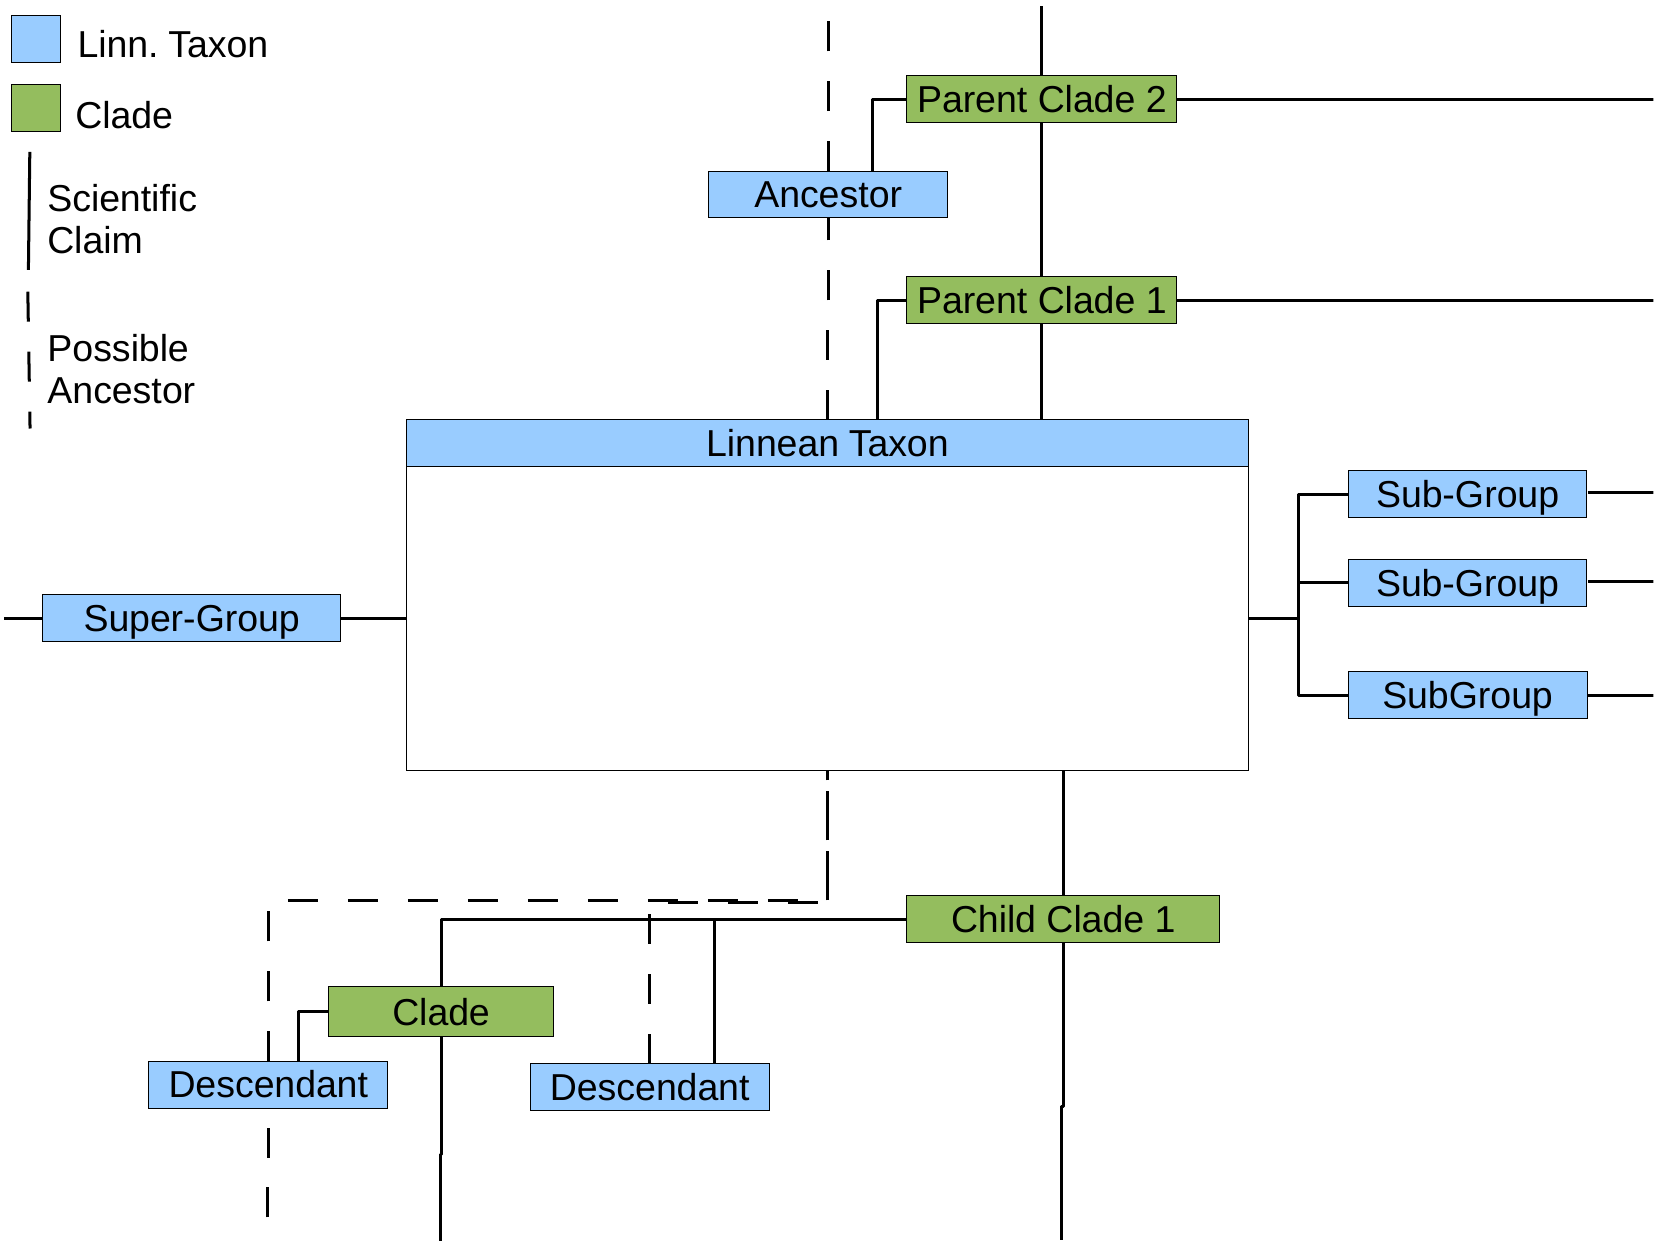

Linn. Taxon
Parent Clade 2
Clade
Scientific Claim
Ancestor
Parent Clade 1
Possible Ancestor
Linnean Taxon
Sub-Group
Sub-Group
Super-Group
SubGroup
Child Clade 1
Clade
Descendant
Descendant